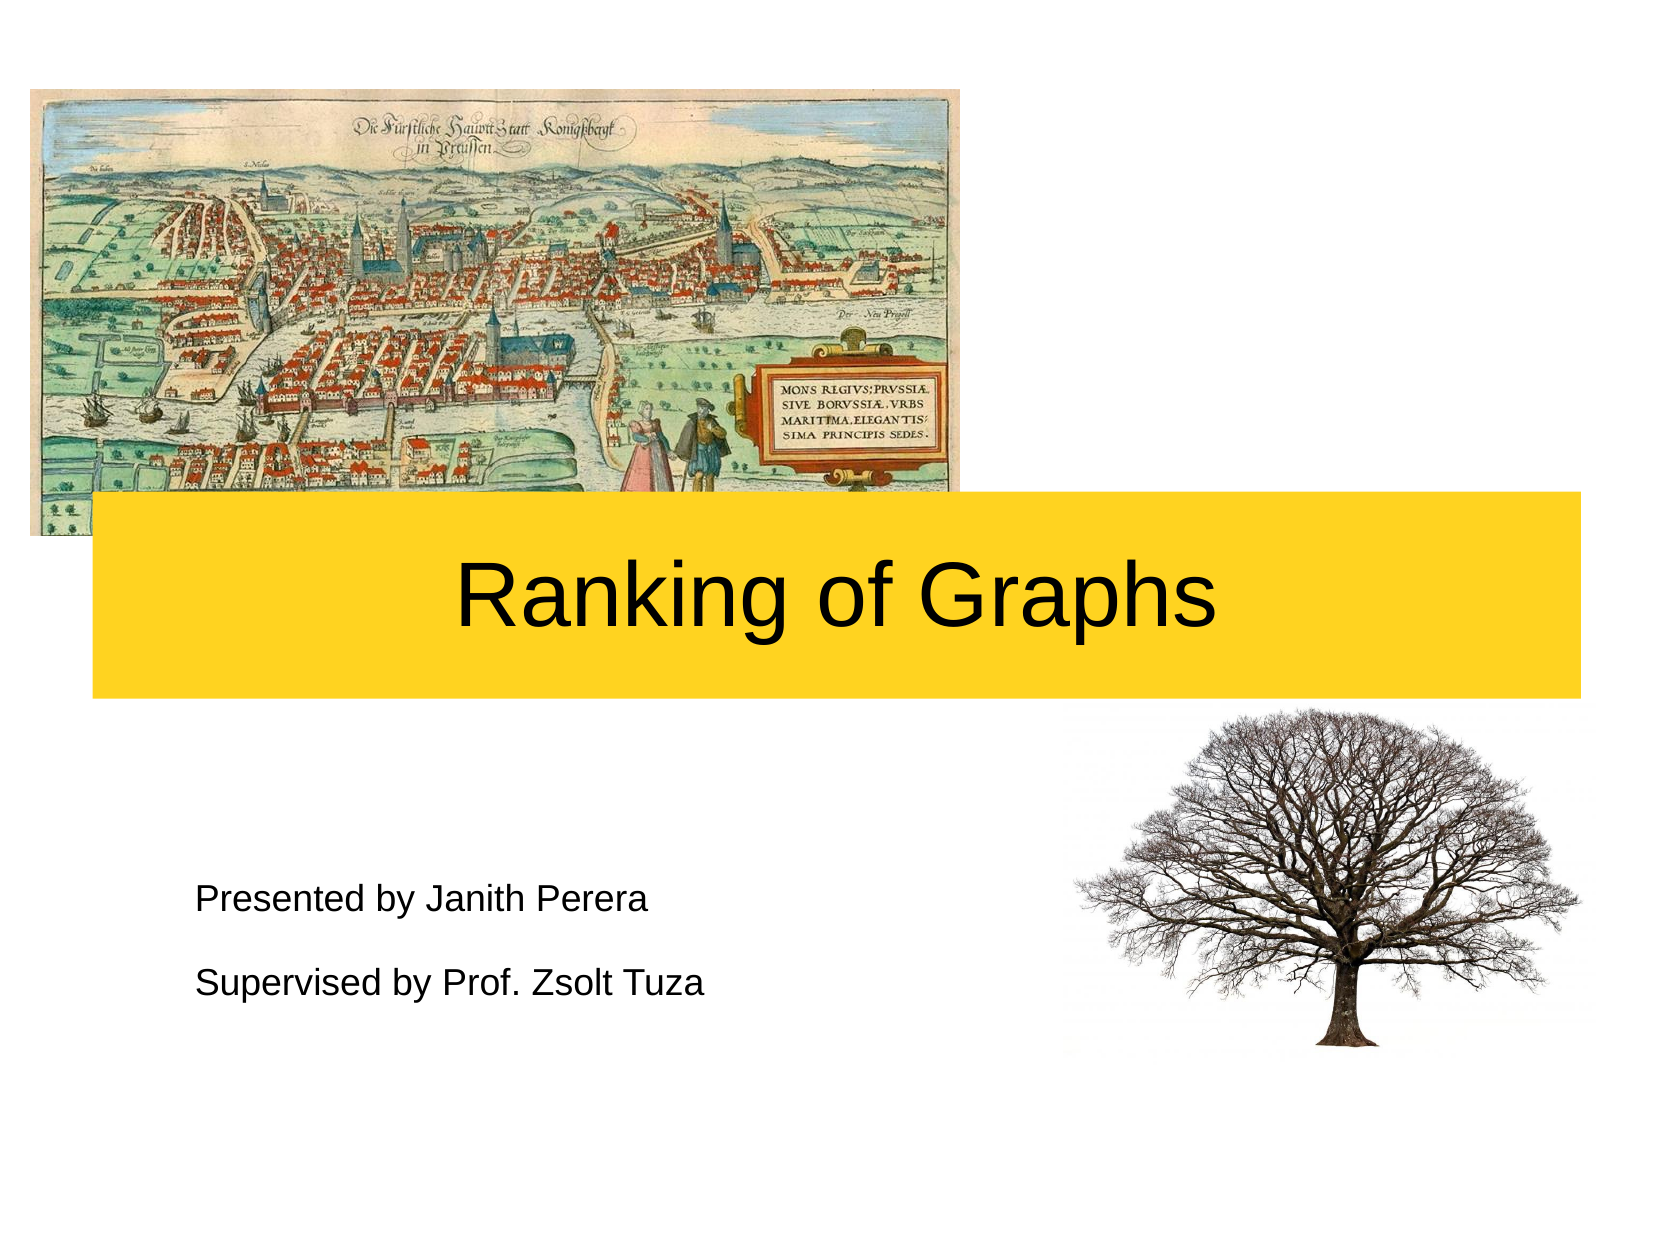

# Ranking of Graphs
Presented by Janith Perera
Supervised by Prof. Zsolt Tuza